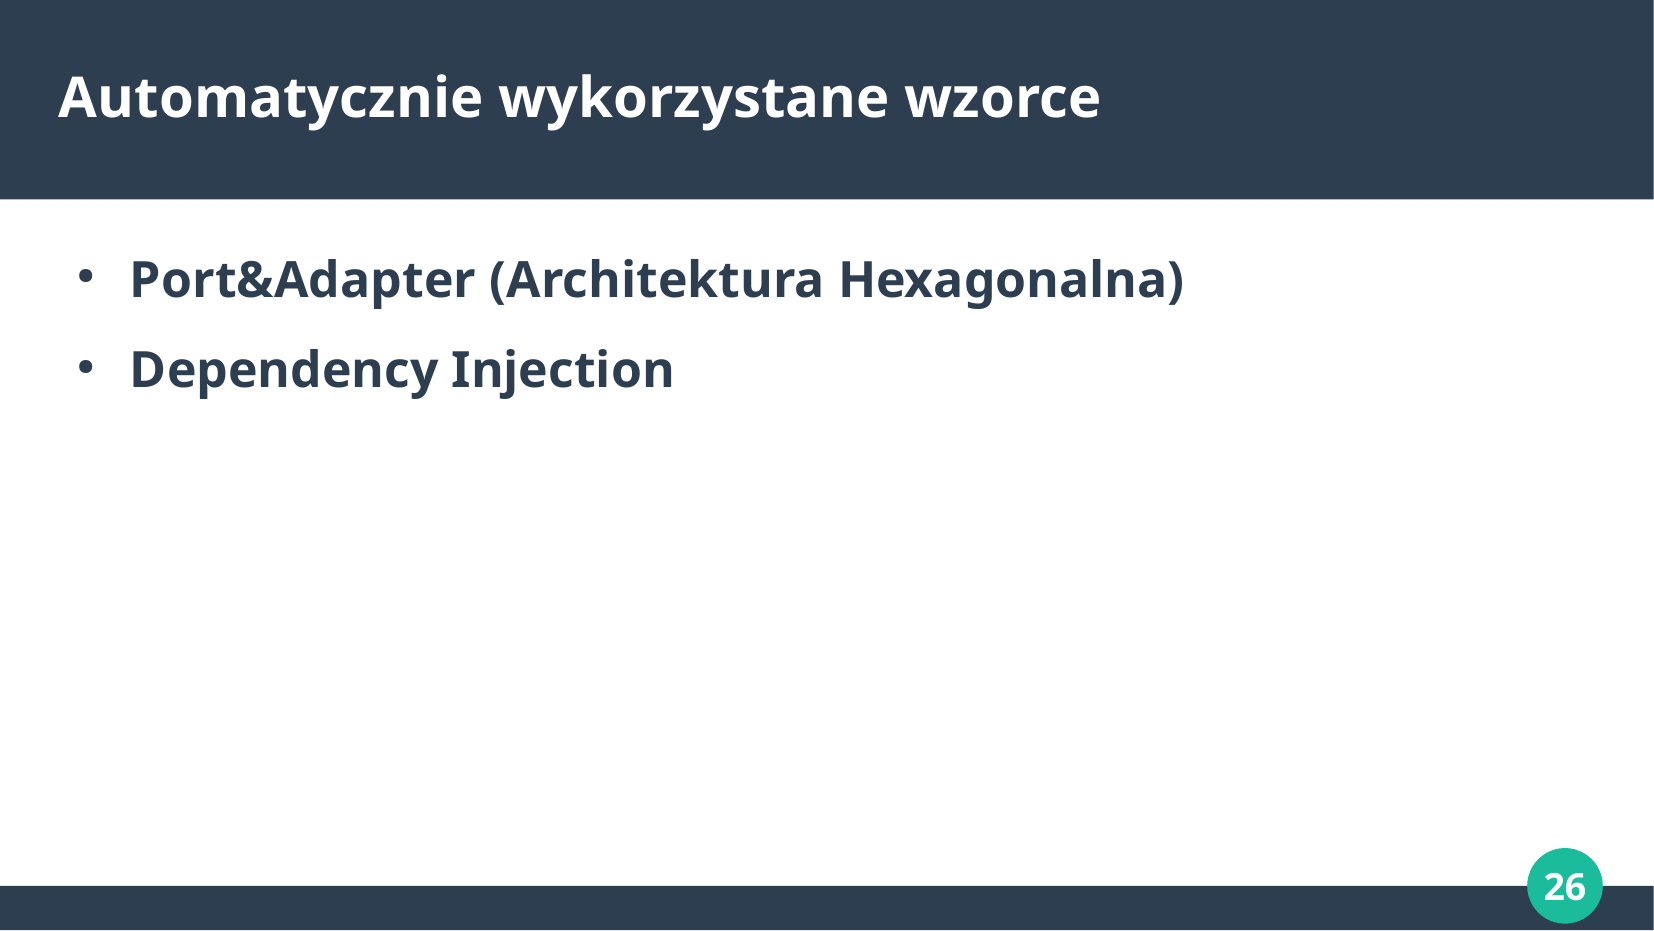

# Automatycznie wykorzystane wzorce
Port&Adapter (Architektura Hexagonalna)
Dependency Injection